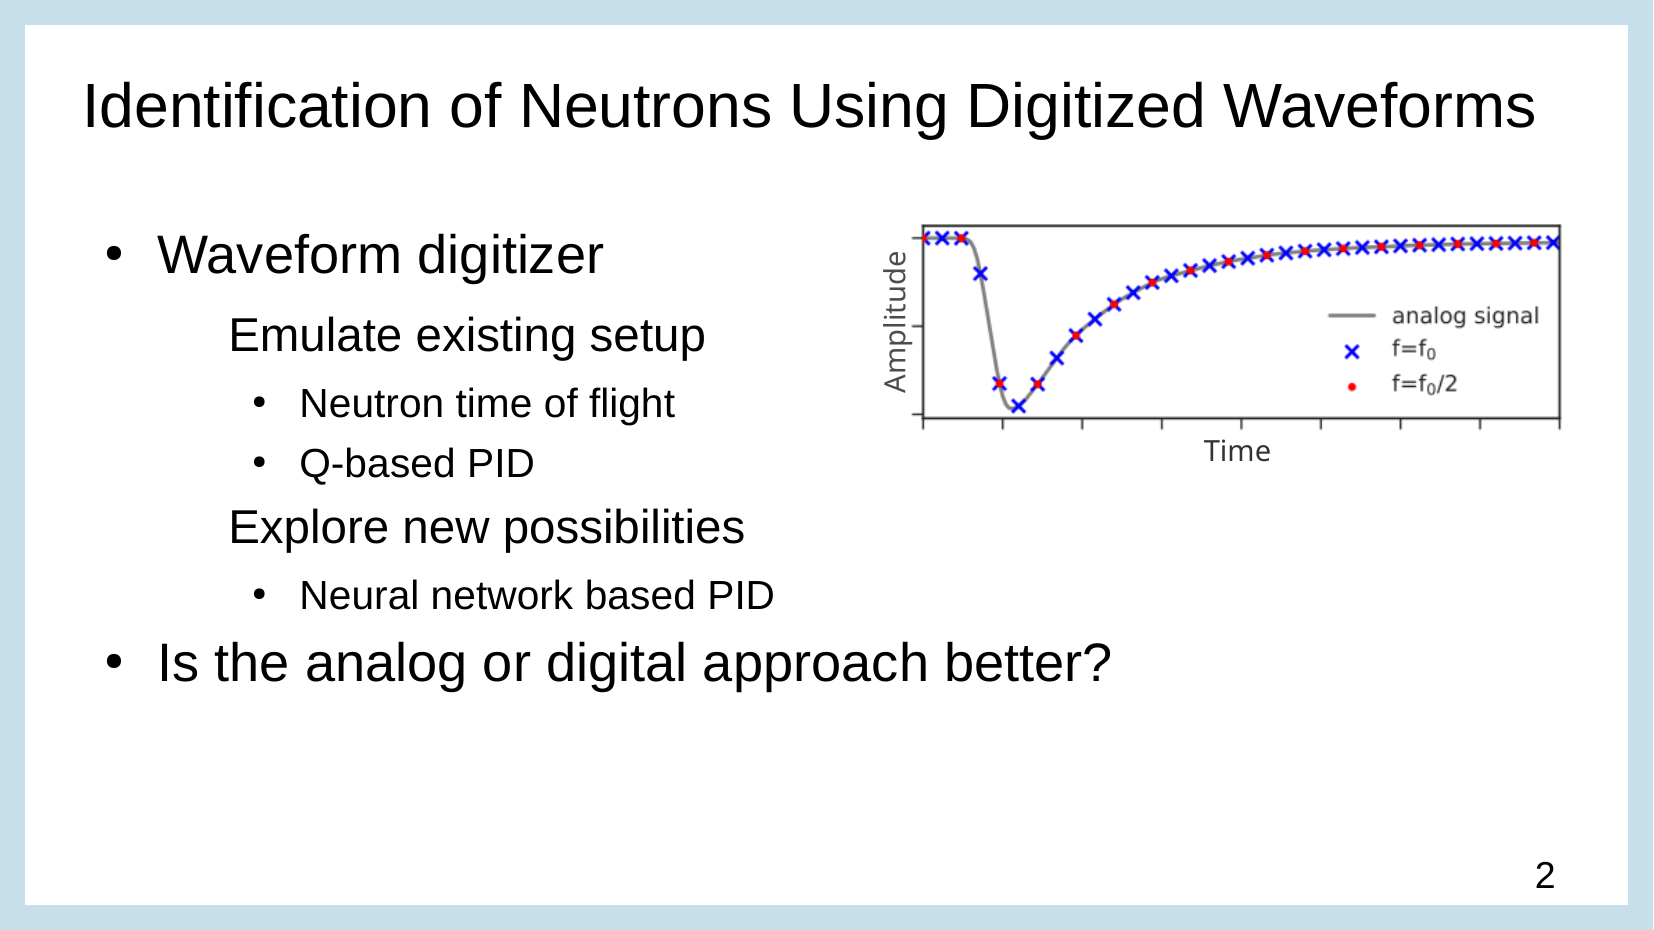

# Identification of Neutrons Using Digitized Waveforms
Waveform digitizer
Emulate existing setup
Neutron time of flight
Q-based PID
Explore new possibilities
Neural network based PID
Is the analog or digital approach better?
Amplitude
Time